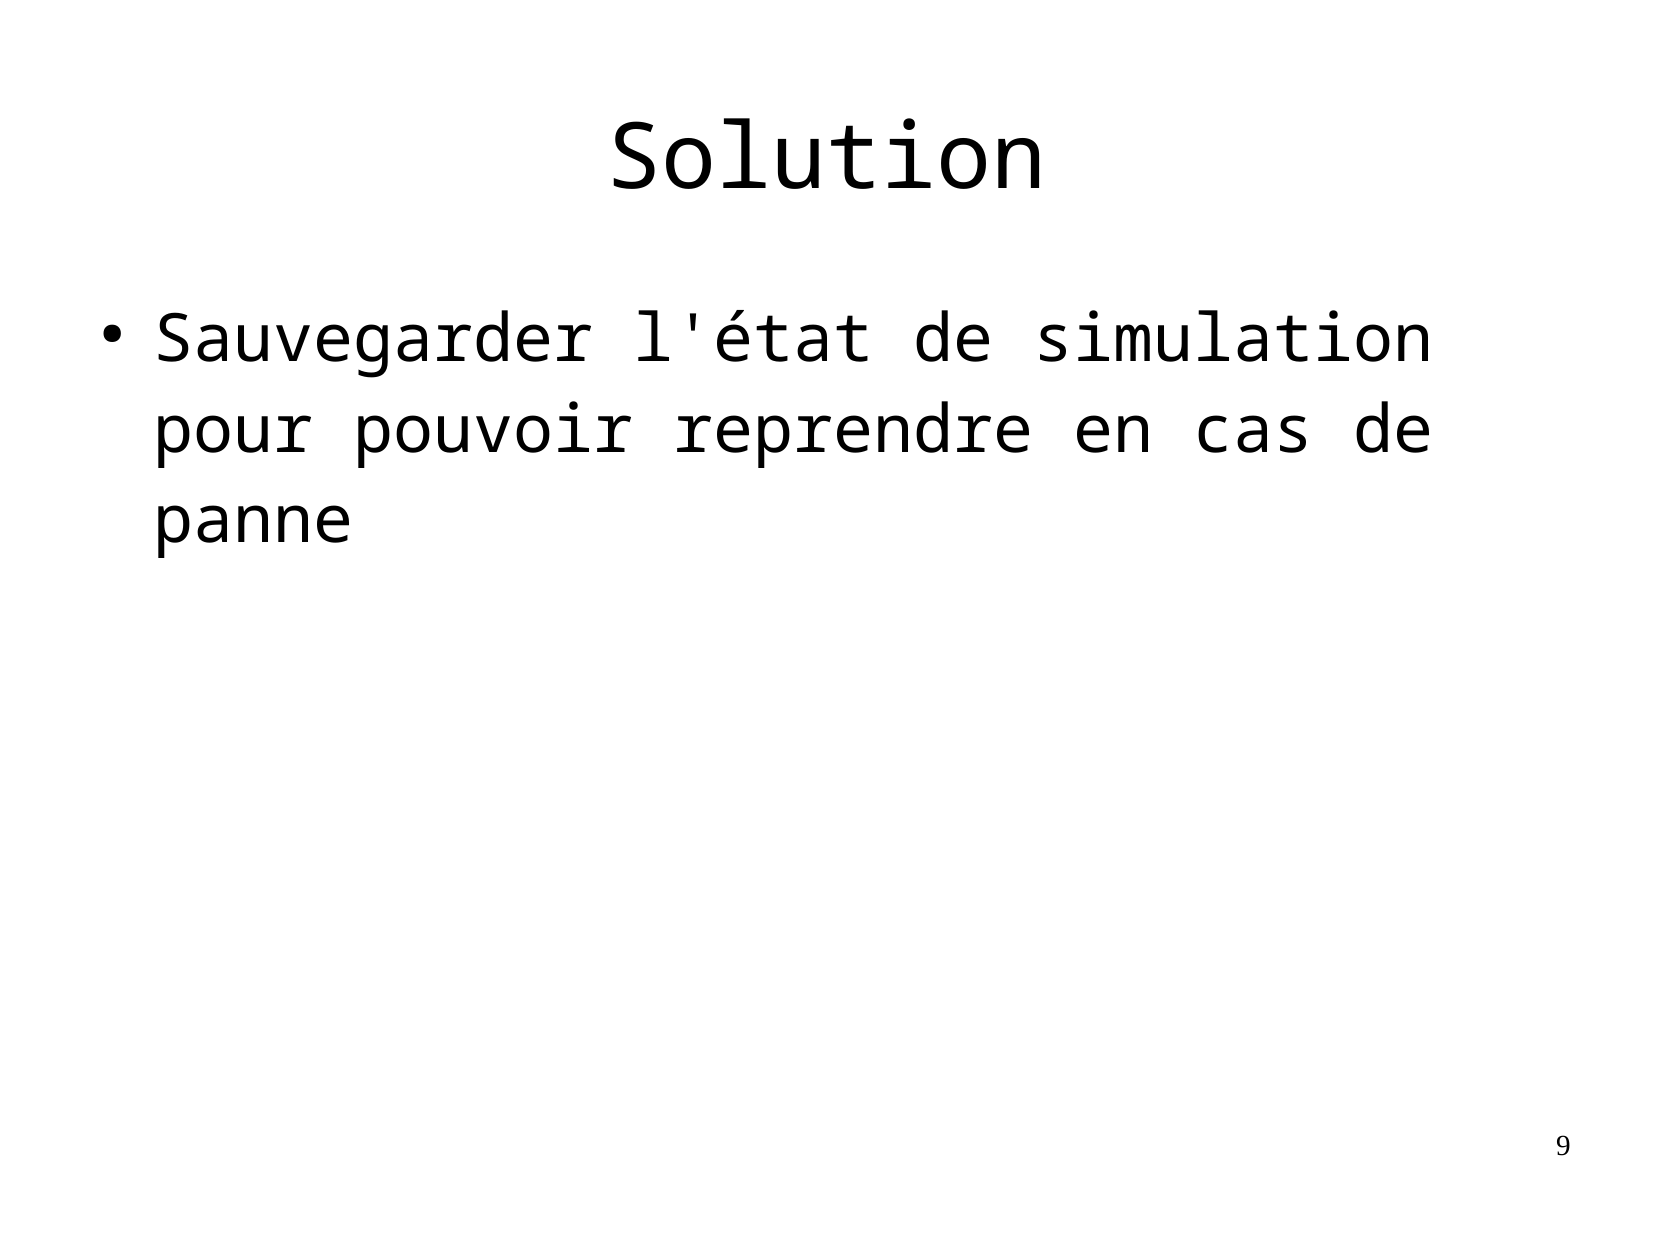

# Solution
Sauvegarder l'état de simulation pour pouvoir reprendre en cas de panne
9